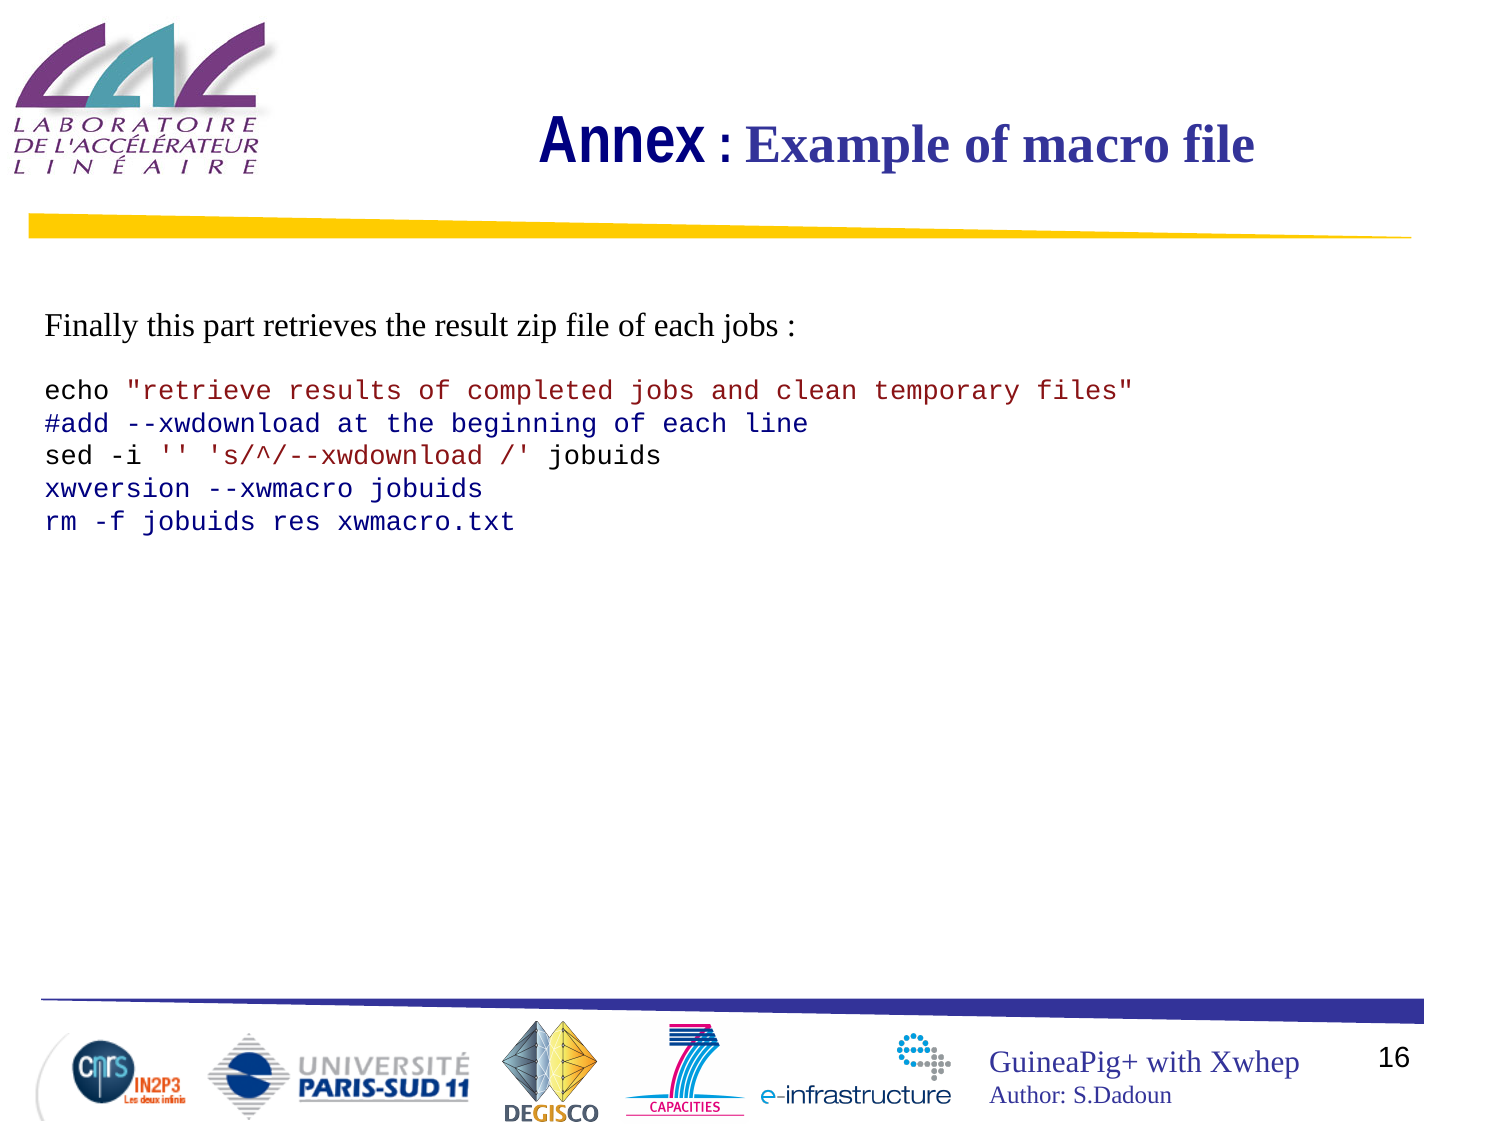

# Annex : Example of macro file
Finally this part retrieves the result zip file of each jobs :
echo "retrieve results of completed jobs and clean temporary files"
#add --xwdownload at the beginning of each line
sed -i '' 's/^/--xwdownload /' jobuids
xwversion --xwmacro jobuids
rm -f jobuids res xwmacro.txt